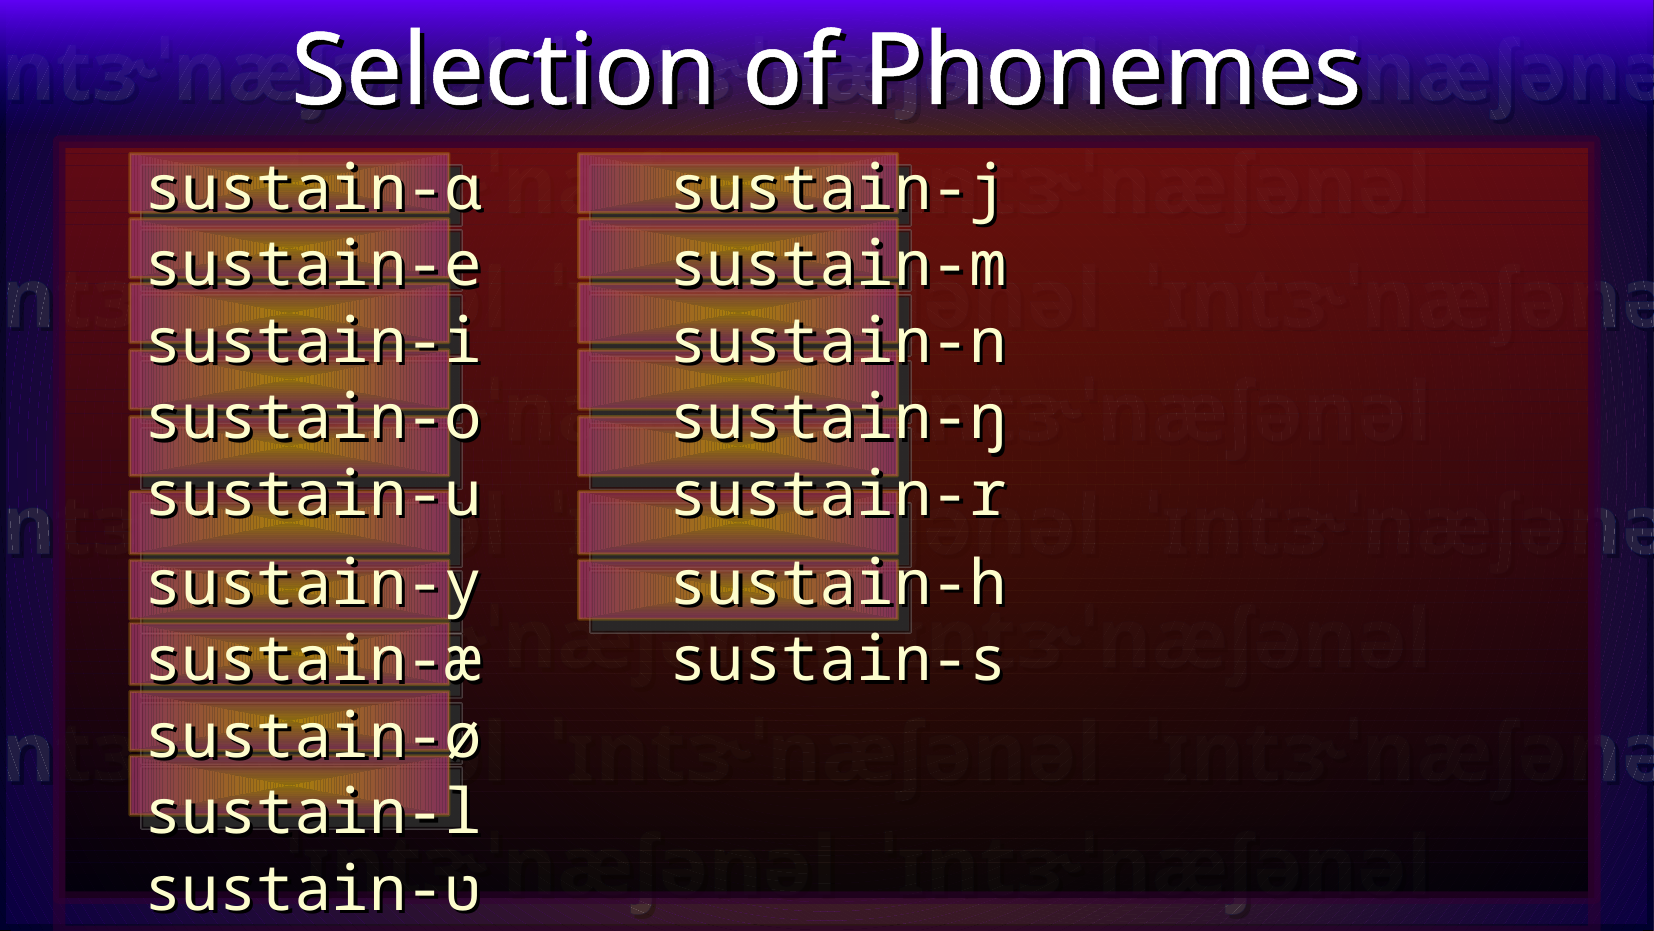

# Selection of Phonemes
	sustain-ɑ			sustain-j
	sustain-e			sustain-m
	sustain-i			sustain-n
	sustain-o			sustain-ŋ
	sustain-u			sustain-r
	sustain-y			sustain-h
	sustain-æ			sustain-s
	sustain-ø
	sustain-l
	sustain-ʋ